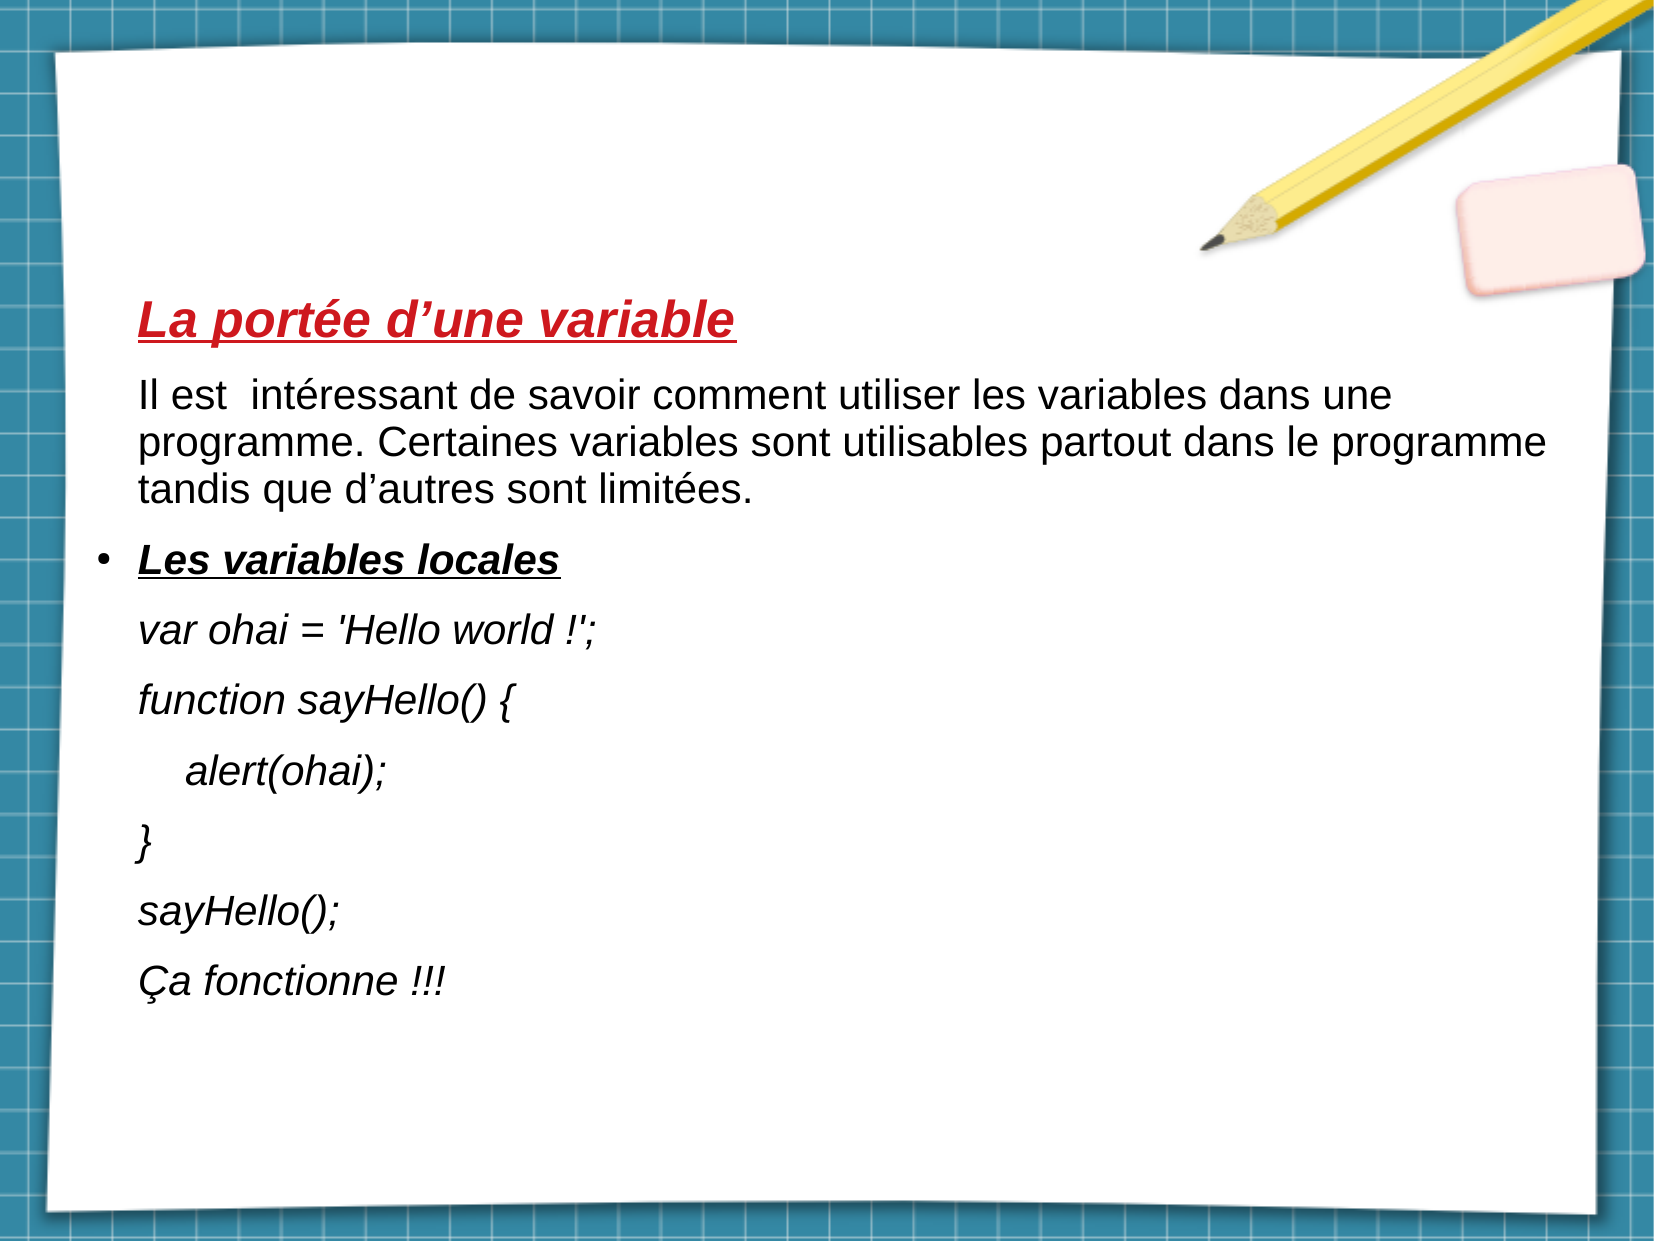

#
La portée d’une variable
Il est intéressant de savoir comment utiliser les variables dans une programme. Certaines variables sont utilisables partout dans le programme tandis que d’autres sont limitées.
Les variables locales
var ohai = 'Hello world !';
function sayHello() {
 alert(ohai);
}
sayHello();
Ça fonctionne !!!